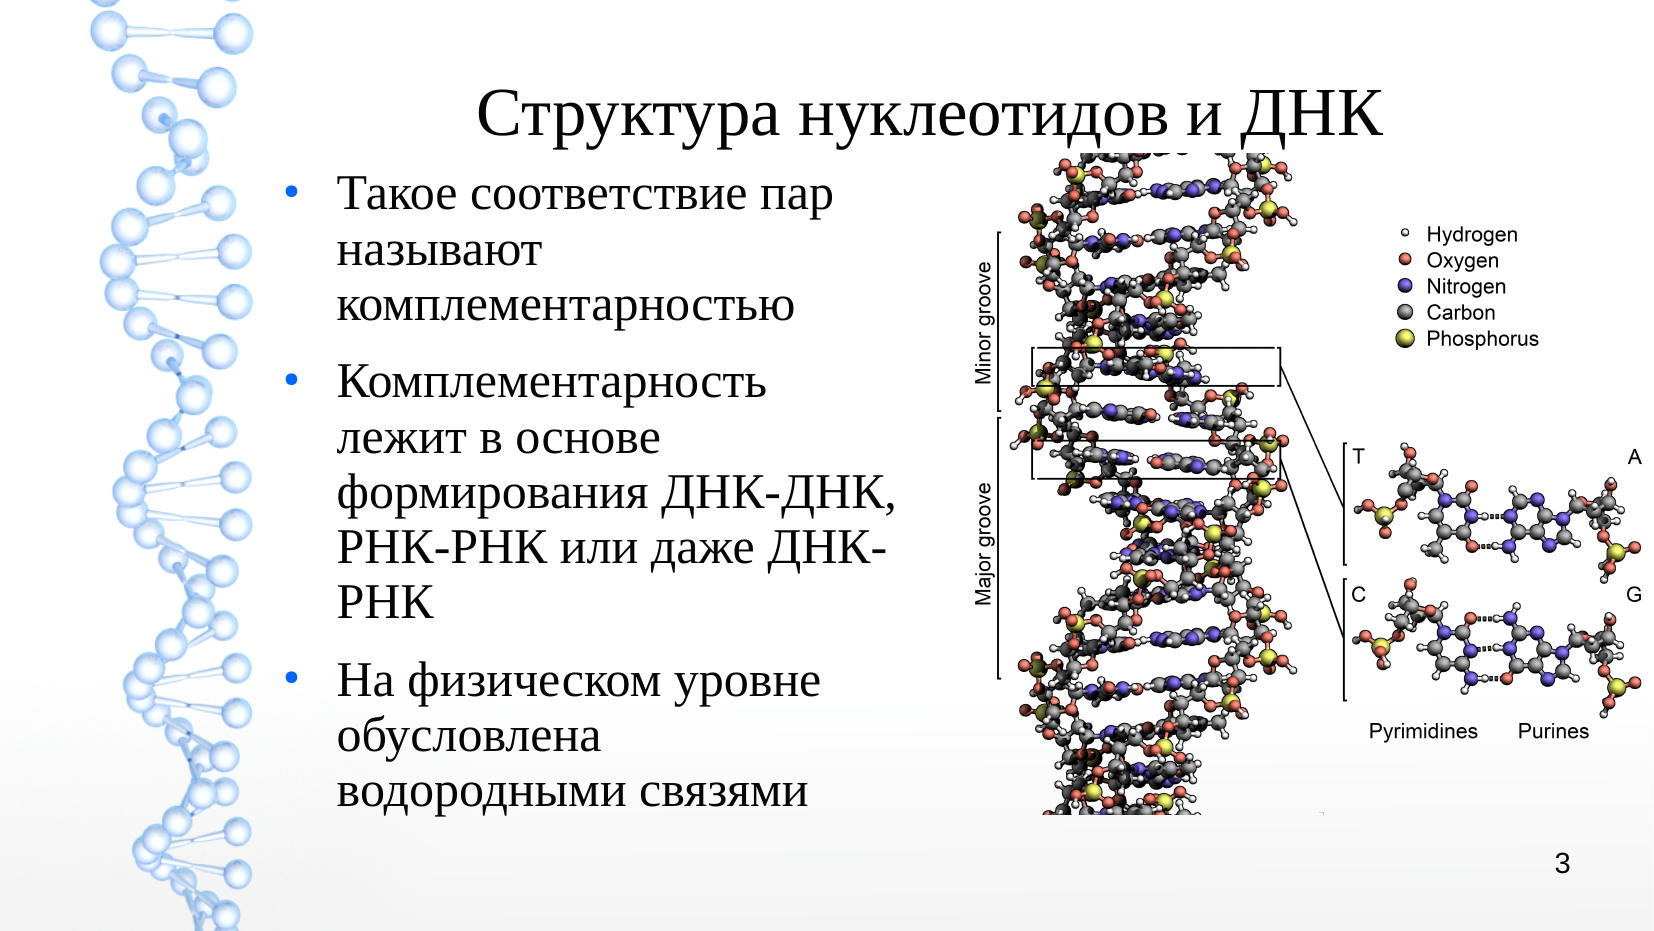

# Структура нуклеотидов и ДНК
Такое соответствие пар называют комплементарностью
Комплементарность лежит в основе формирования ДНК-ДНК, РНК-РНК или даже ДНК-РНК
На физическом уровне обусловлена водородными связями
3